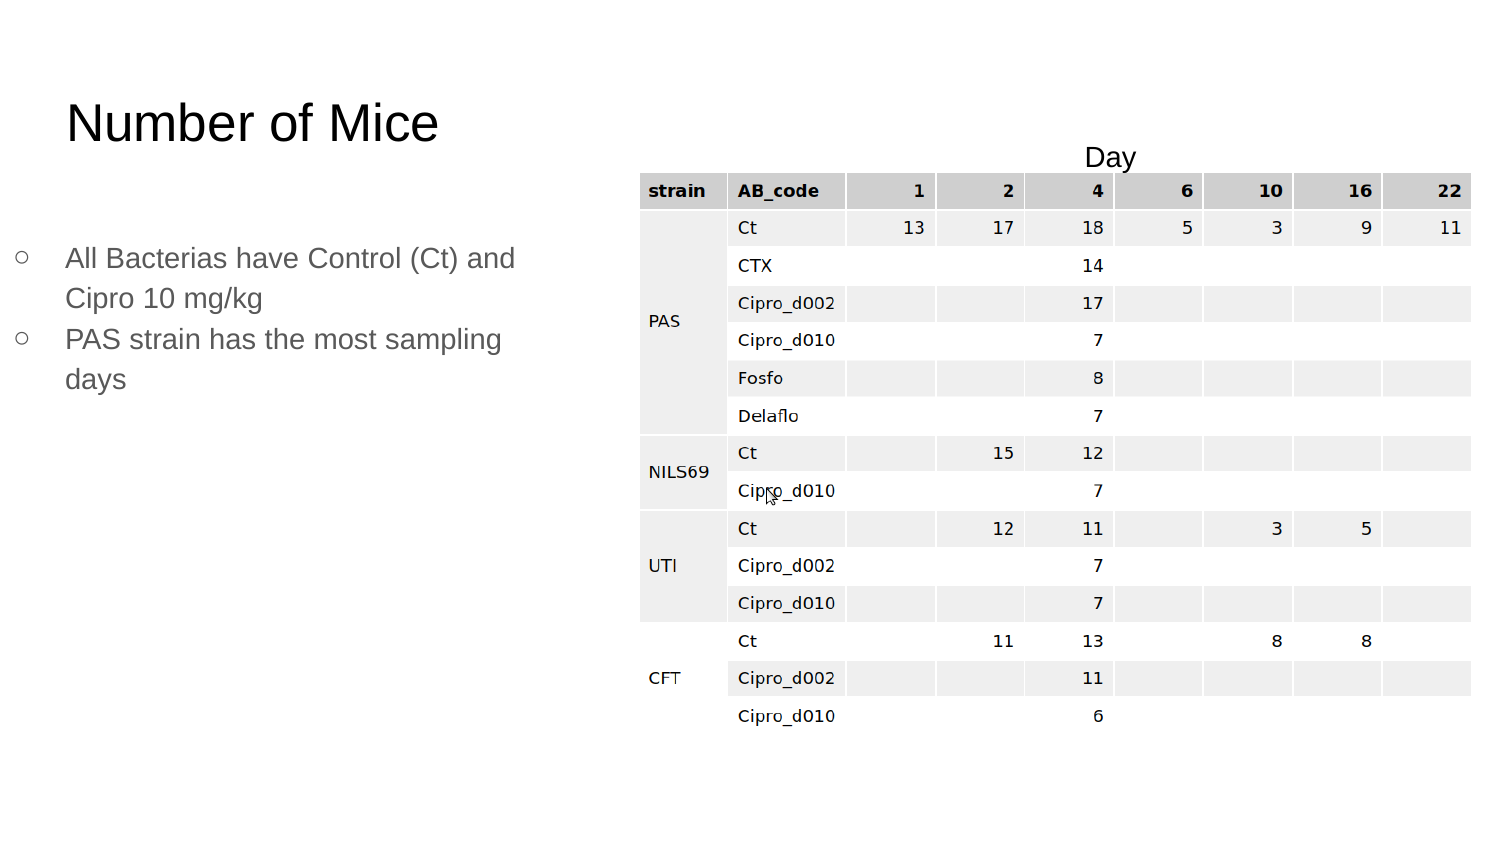

# Number of Mice
Day
All Bacterias have Control (Ct) and Cipro 10 mg/kg
PAS strain has the most sampling days